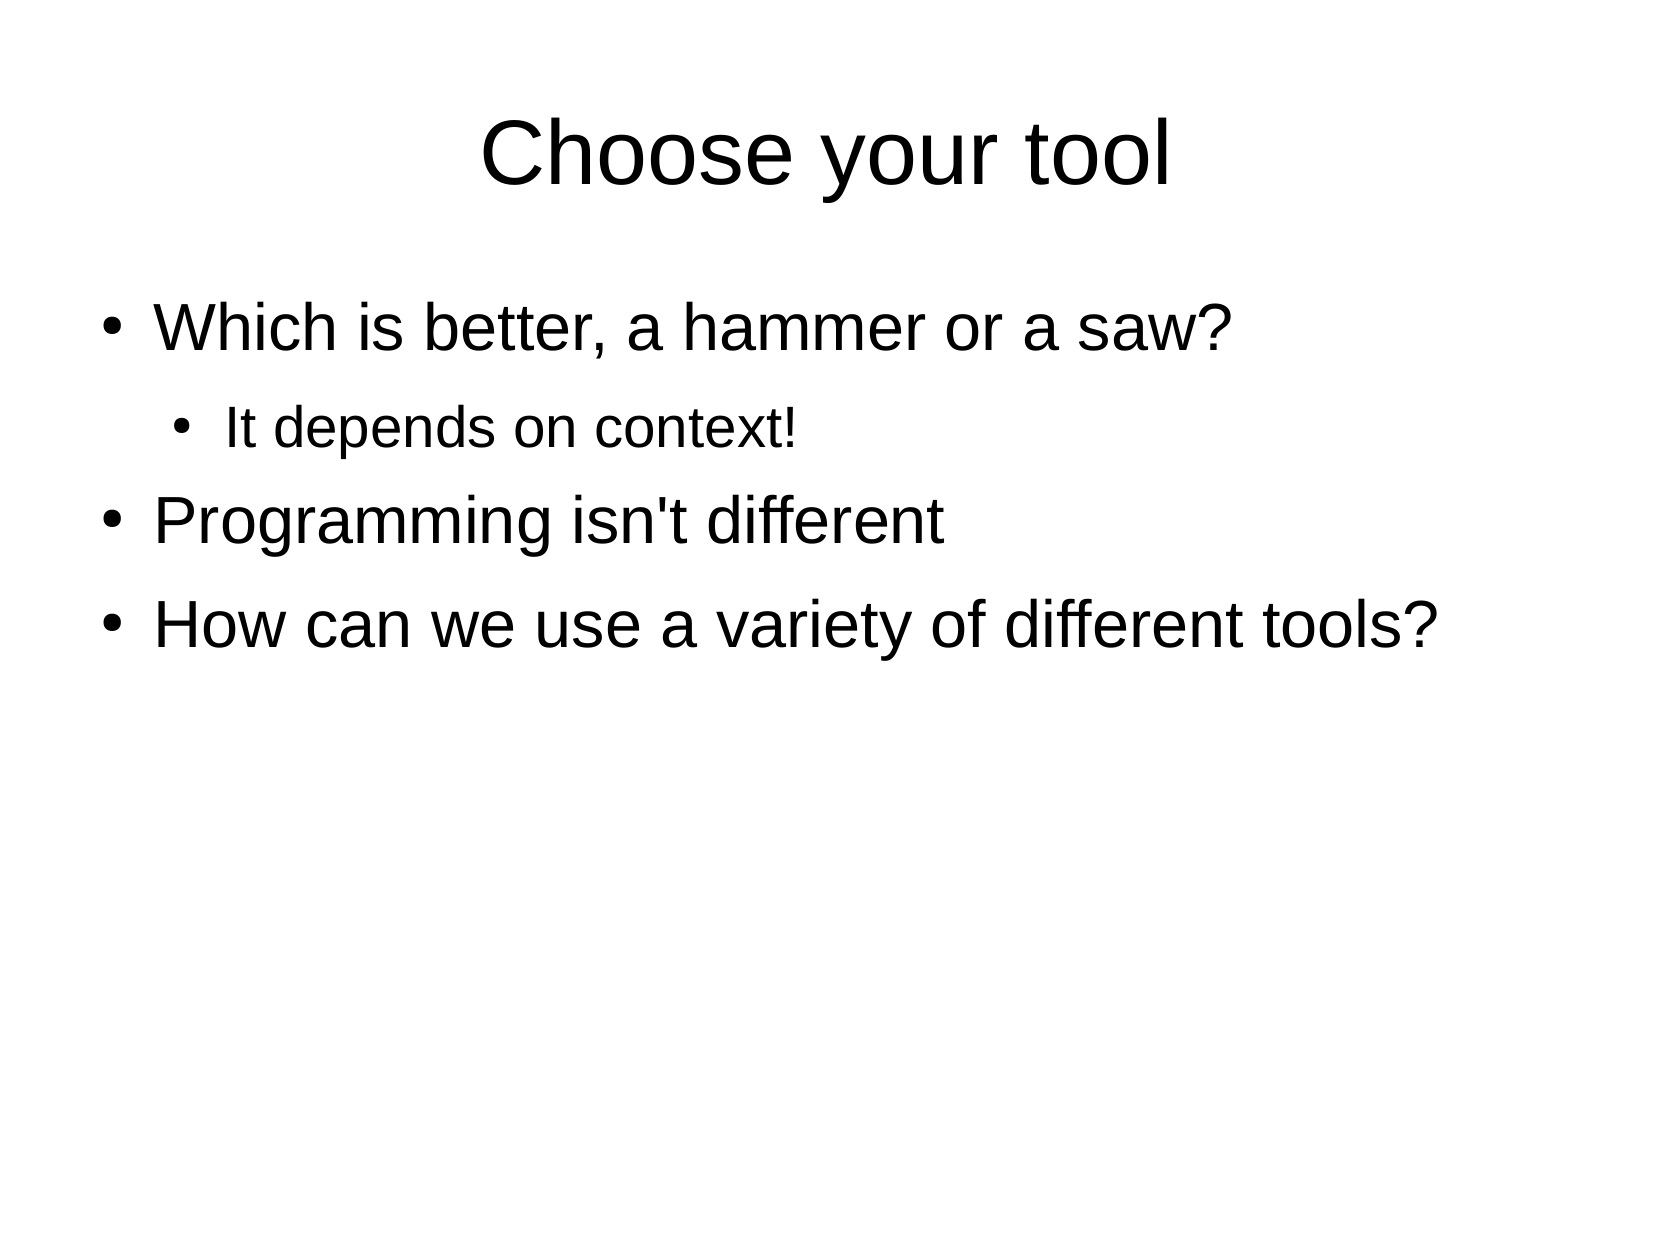

# Choose your tool
Which is better, a hammer or a saw?
It depends on context!
Programming isn't different
How can we use a variety of different tools?